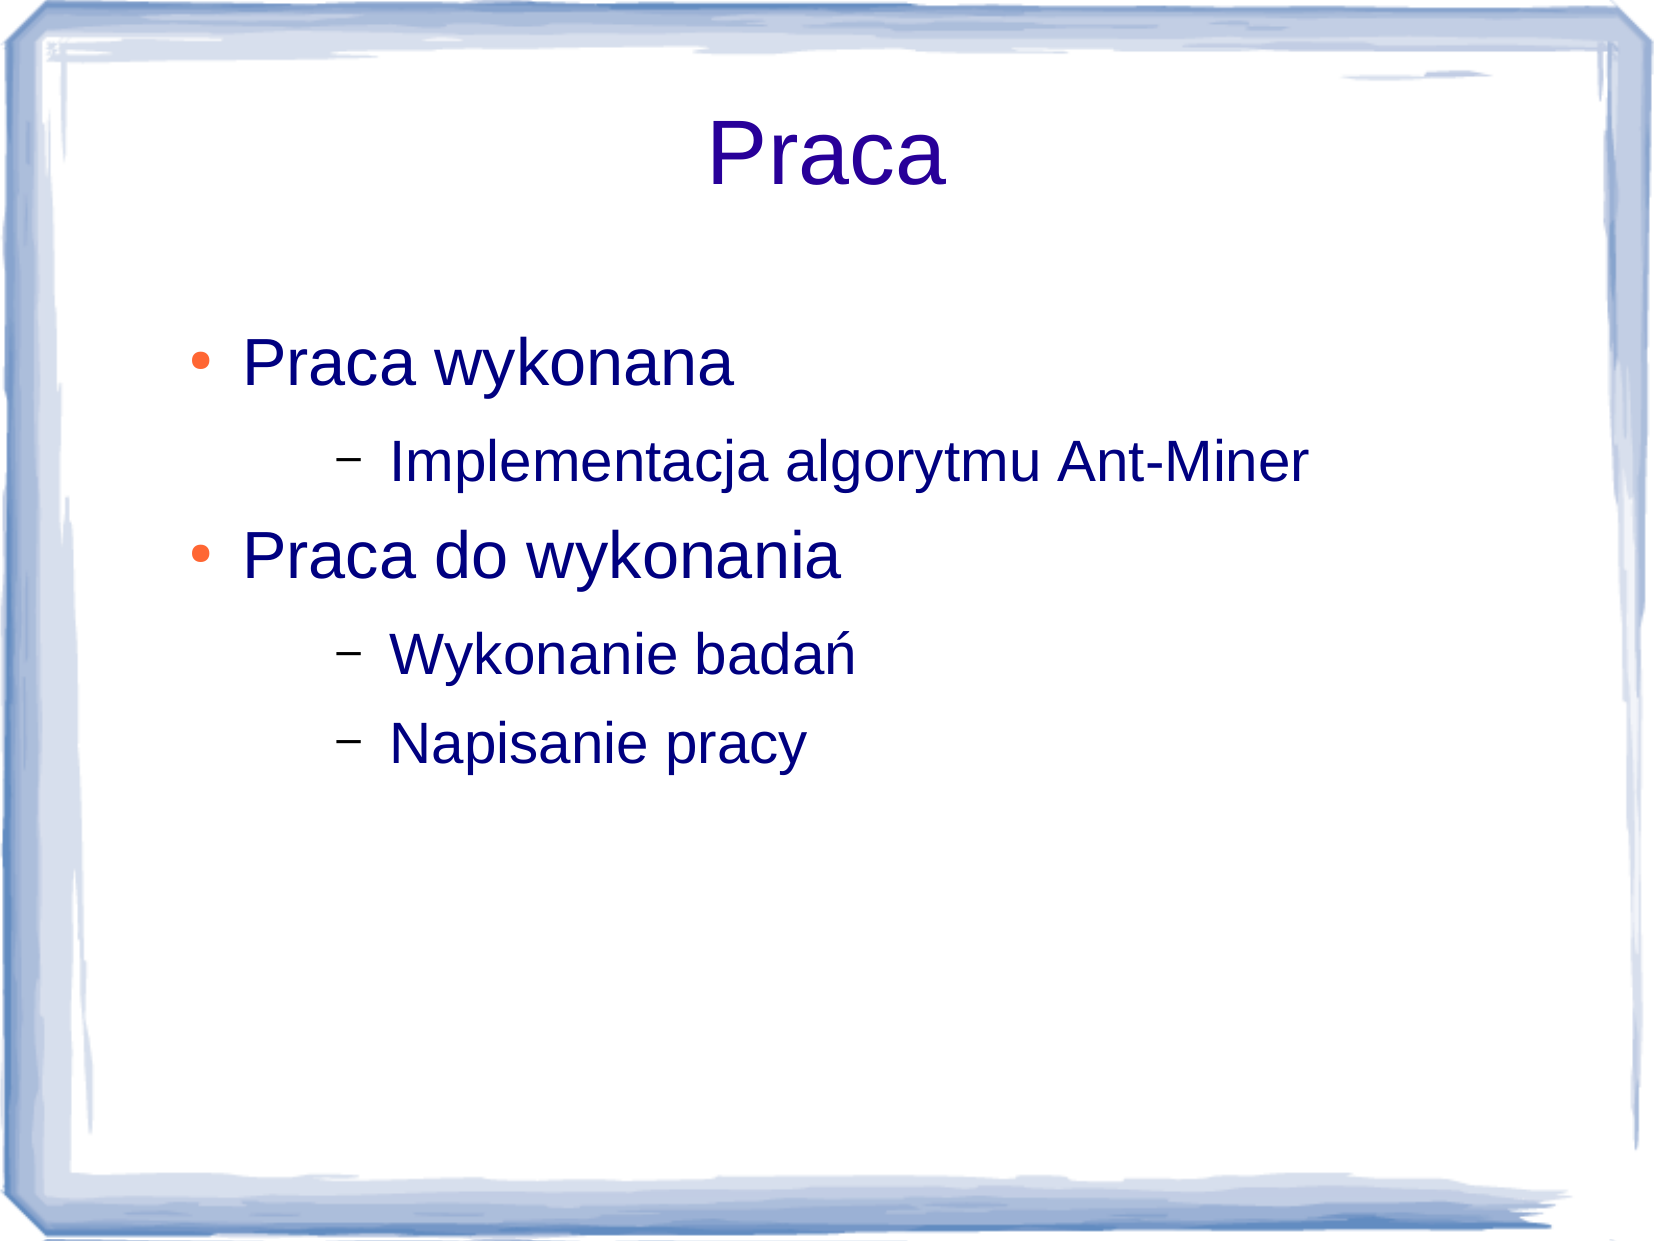

# Praca
Praca wykonana
Implementacja algorytmu Ant-Miner
Praca do wykonania
Wykonanie badań
Napisanie pracy